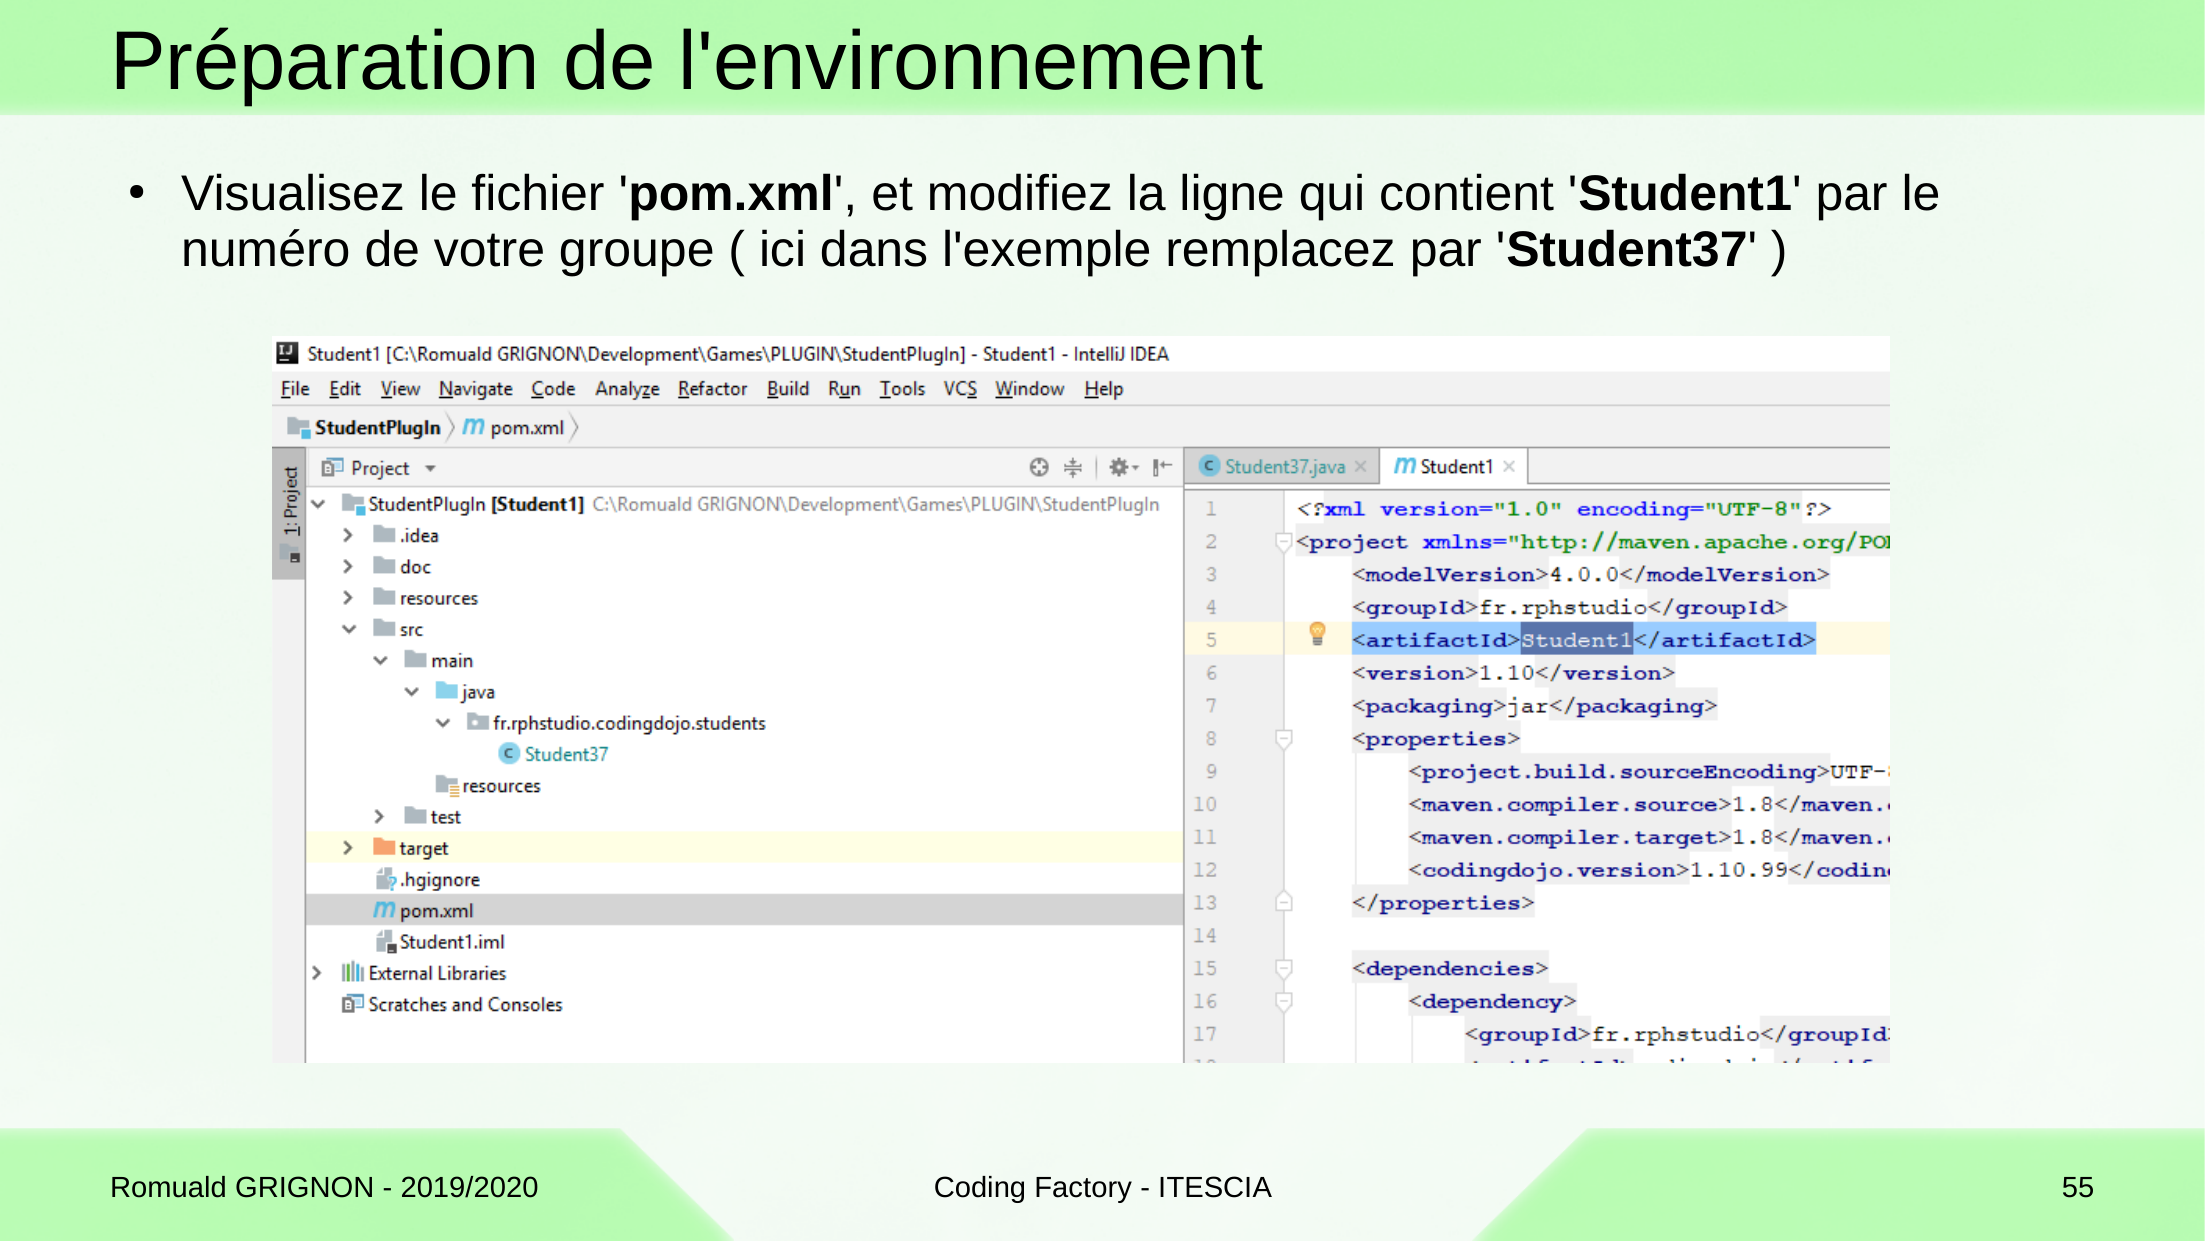

# Préparation de l'environnement
Visualisez le fichier 'pom.xml', et modifiez la ligne qui contient 'Student1' par le numéro de votre groupe ( ici dans l'exemple remplacez par 'Student37' )
Romuald GRIGNON - 2019/2020
Coding Factory - ITESCIA
55